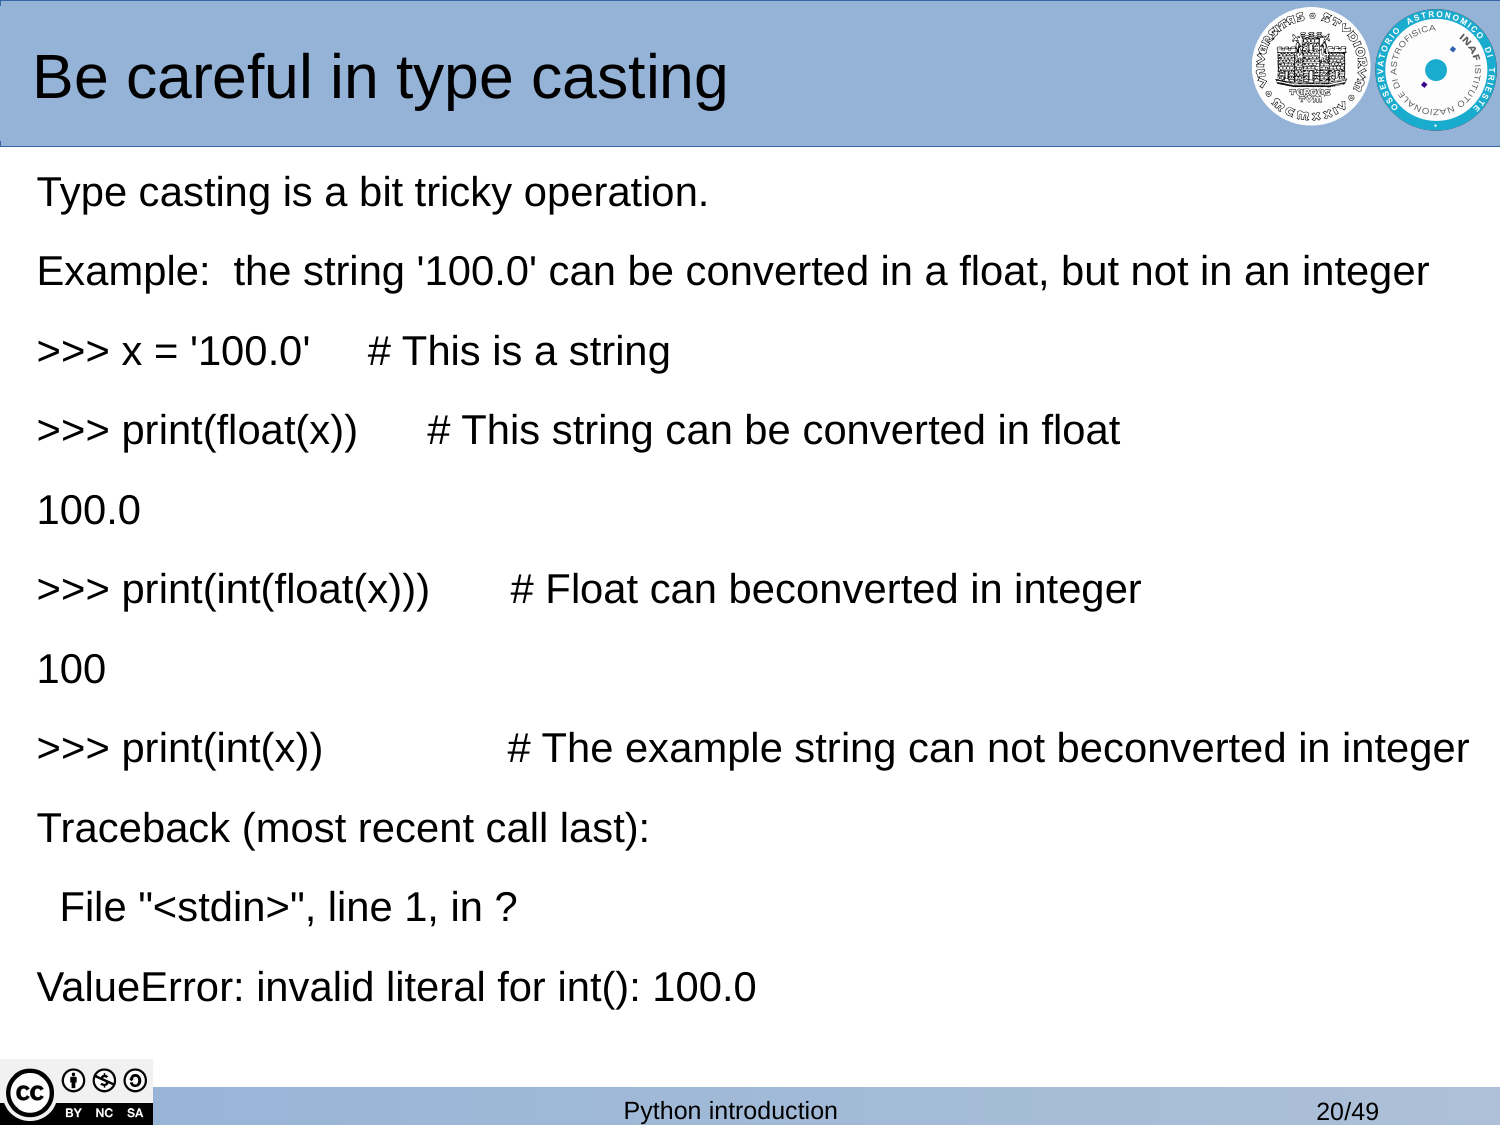

Be careful in type casting
# Type casting is a bit tricky operation.
Example: the string '100.0' can be converted in a float, but not in an integer
>>> x = '100.0' # This is a string
>>> print(float(x)) # This string can be converted in float
100.0
>>> print(int(float(x))) # Float can beconverted in integer
100
>>> print(int(x)) # The example string can not beconverted in integer
Traceback (most recent call last):
 File "<stdin>", line 1, in ?
ValueError: invalid literal for int(): 100.0